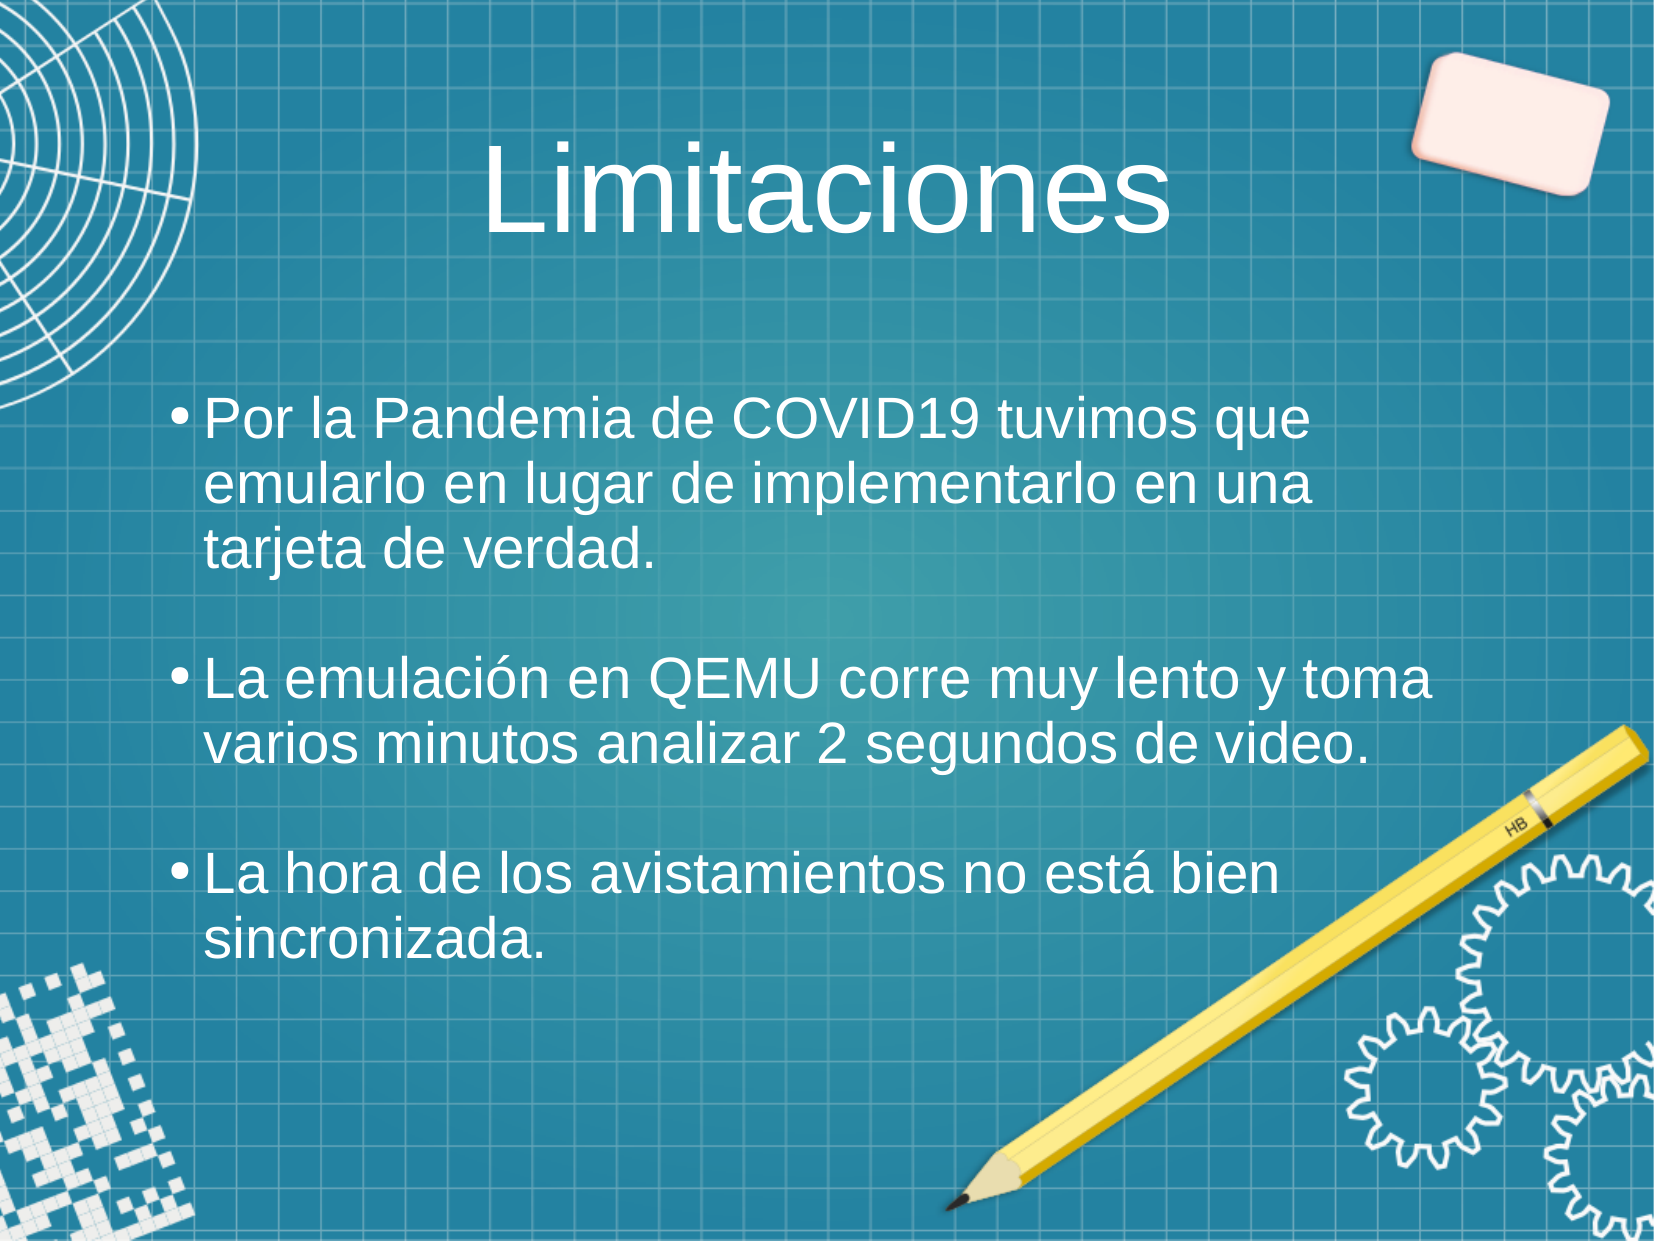

# Limitaciones
Por la Pandemia de COVID19 tuvimos que emularlo en lugar de implementarlo en una tarjeta de verdad.
La emulación en QEMU corre muy lento y toma varios minutos analizar 2 segundos de video.
La hora de los avistamientos no está bien sincronizada.